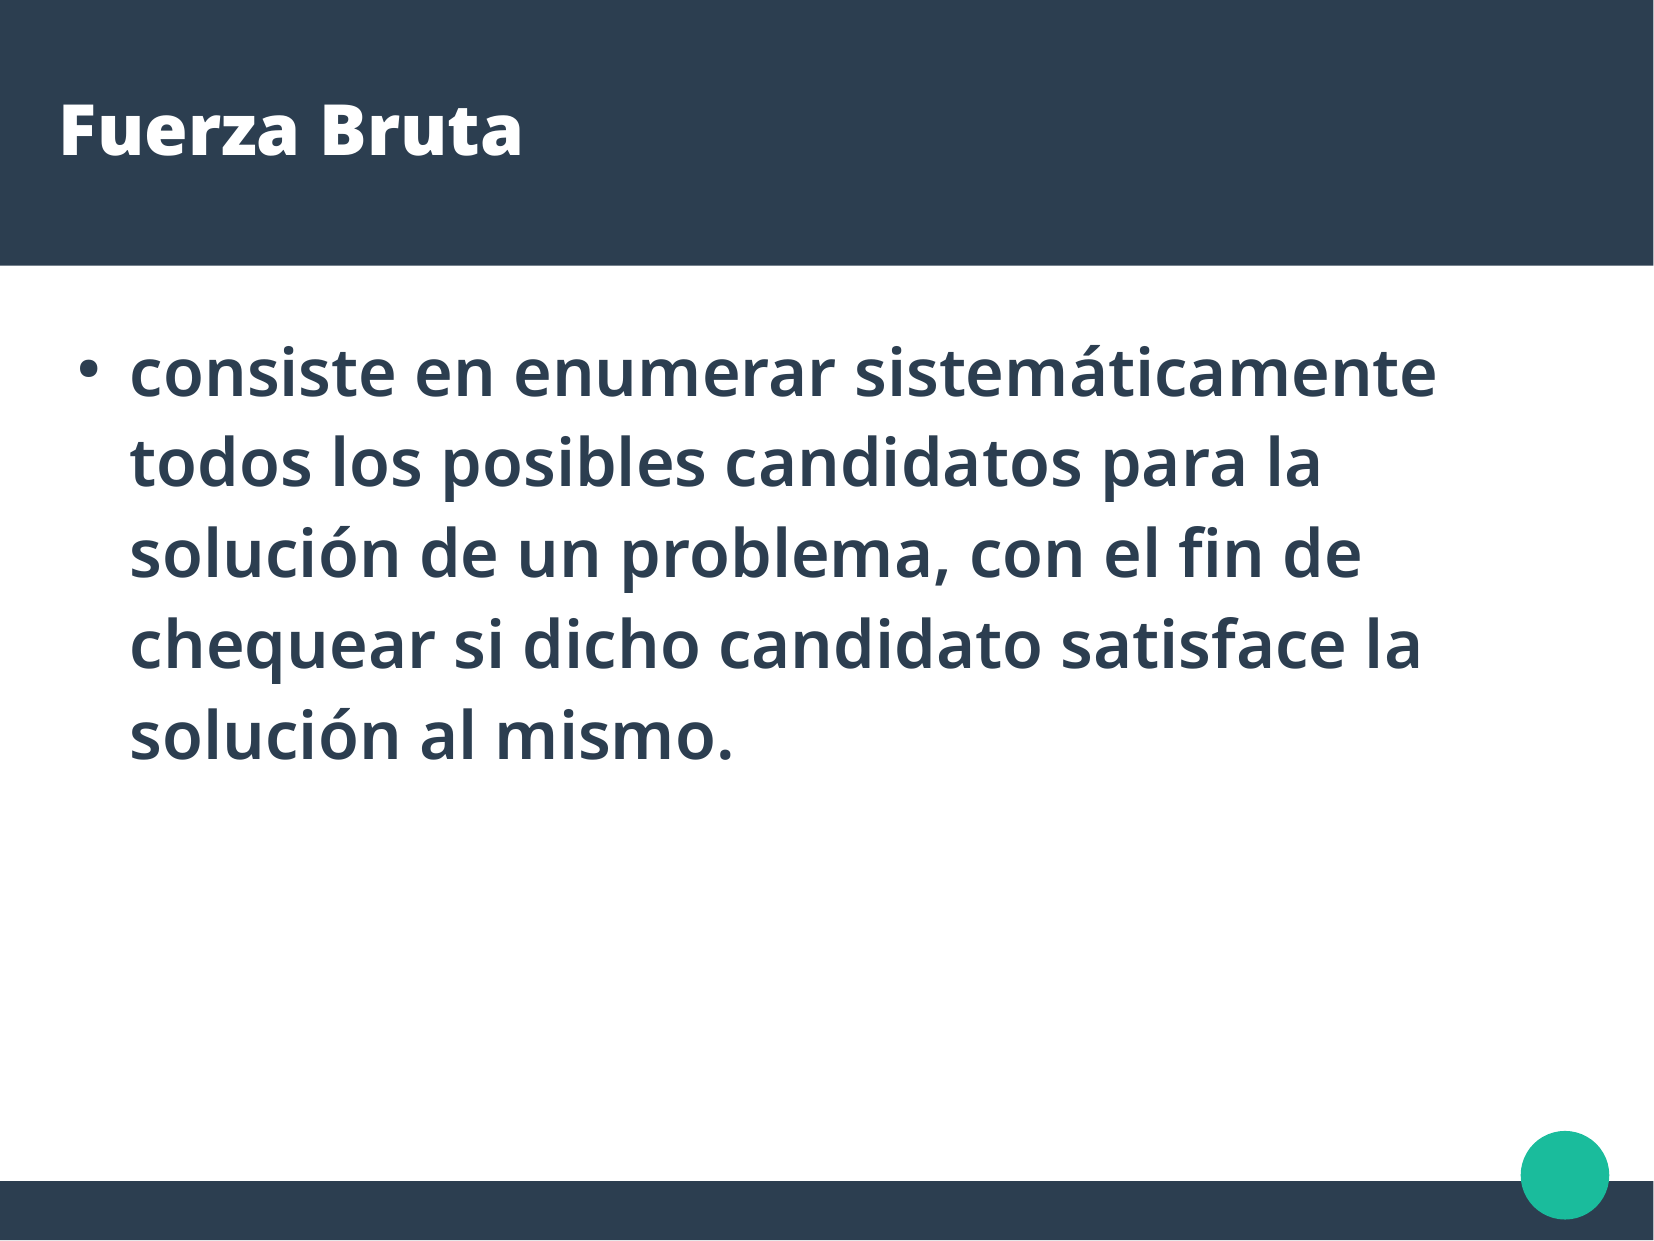

# Fuerza Bruta
consiste en enumerar sistemáticamente todos los posibles candidatos para la solución de un problema, con el fin de chequear si dicho candidato satisface la solución al mismo.